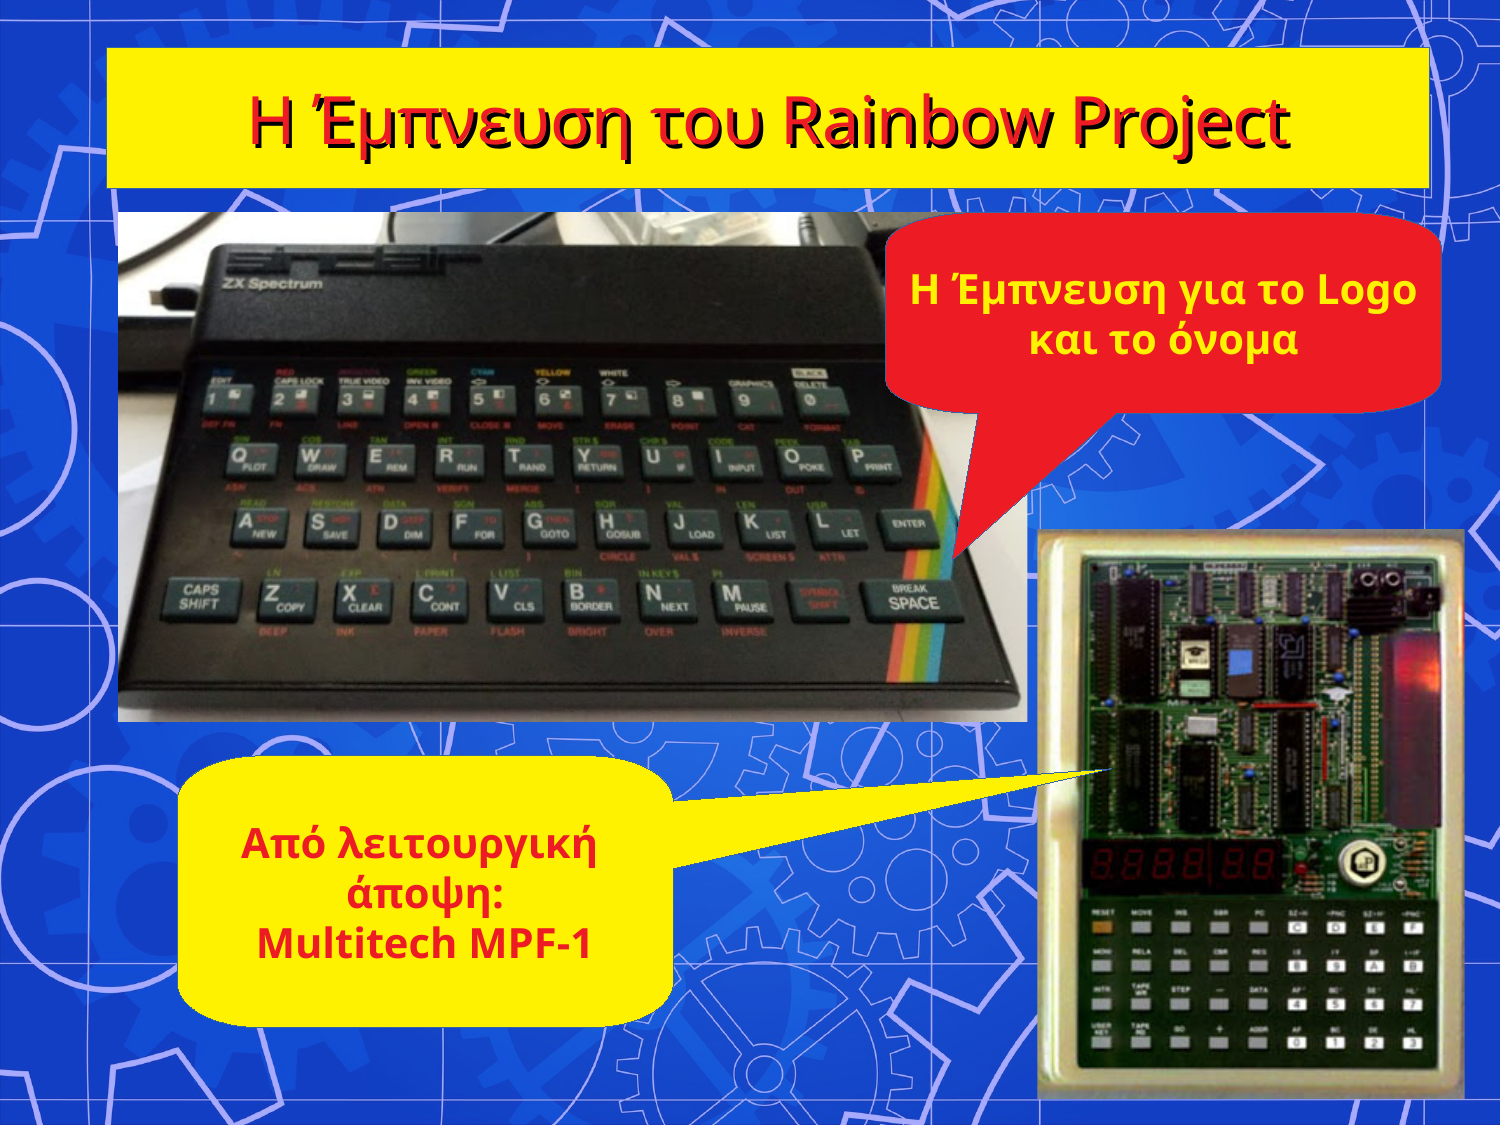

Η Έμπνευση του Rainbow Project
Η Έμπνευση για το Logo
και το όνομα
Από λειτουργική
άποψη:
Multitech MPF-1